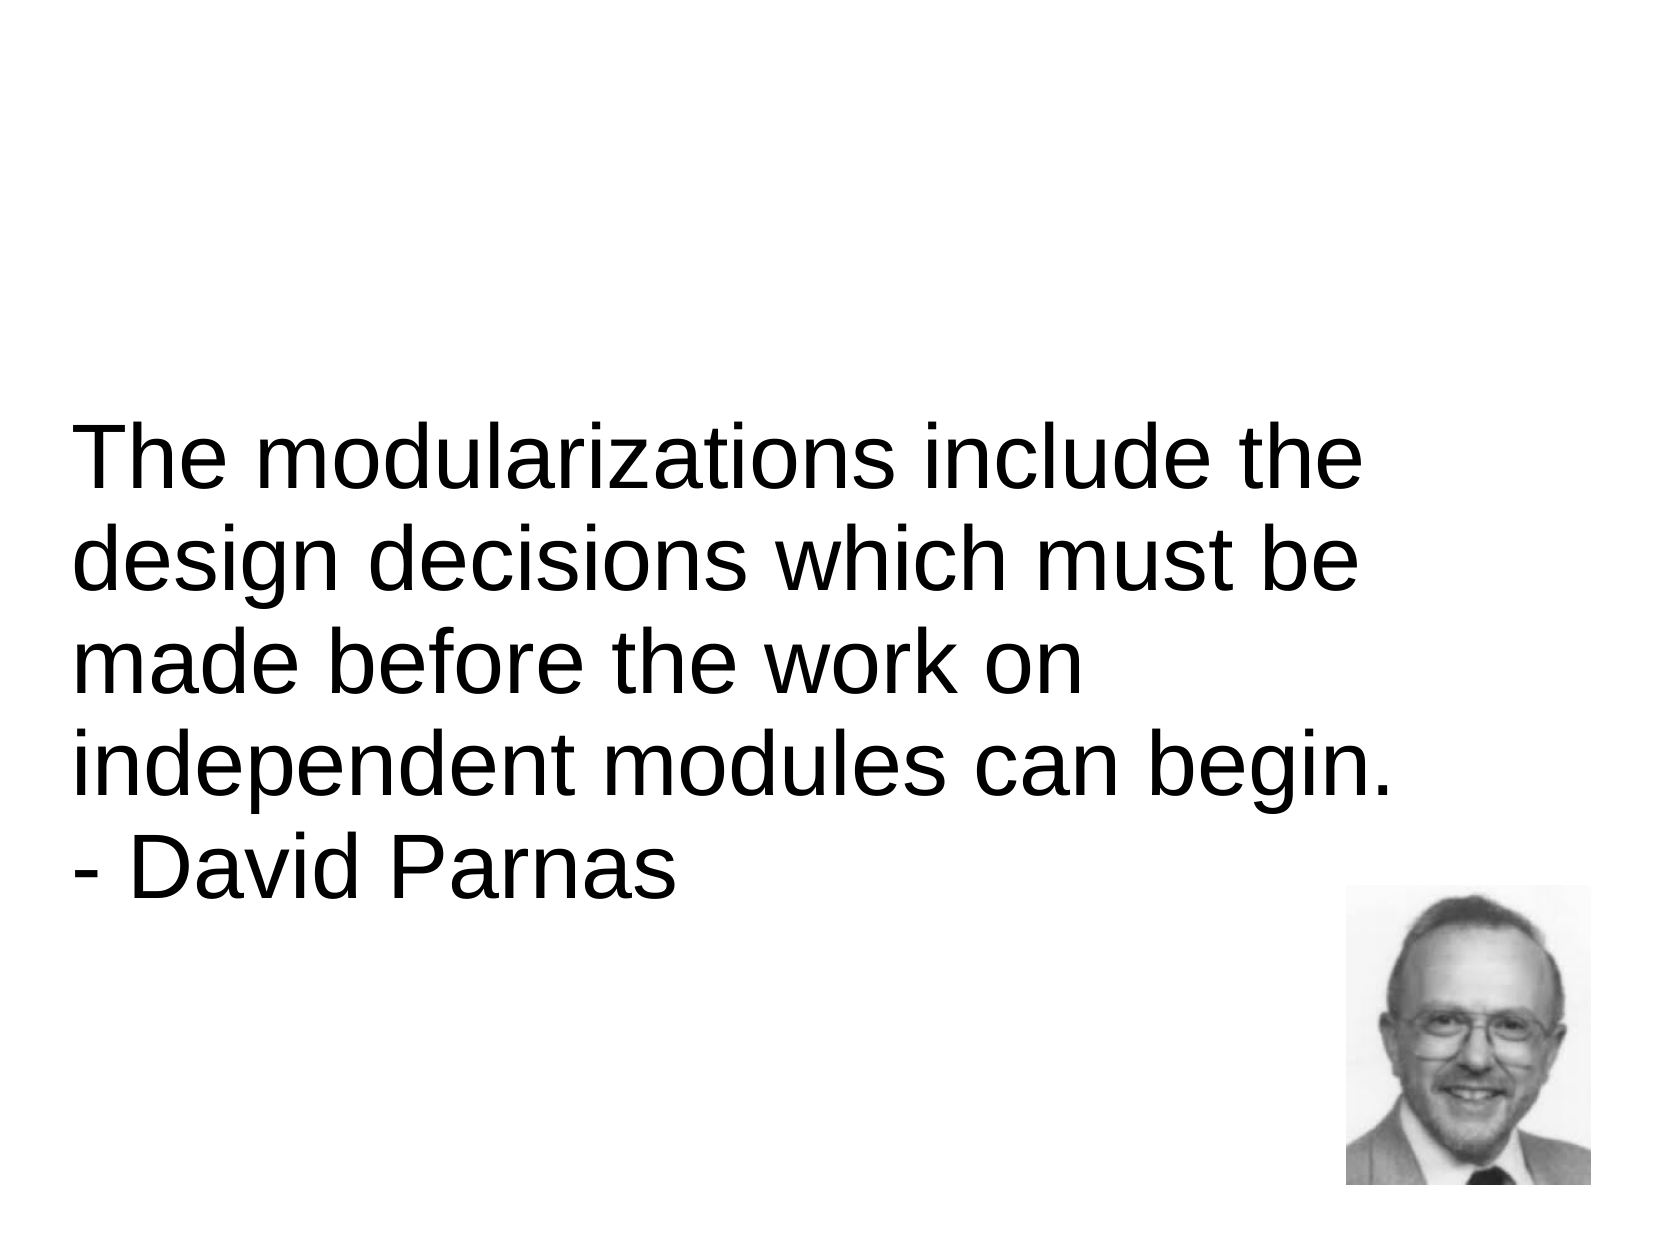

# The modularizations include the design decisions which must be made before the work on independent modules can begin. - David Parnas